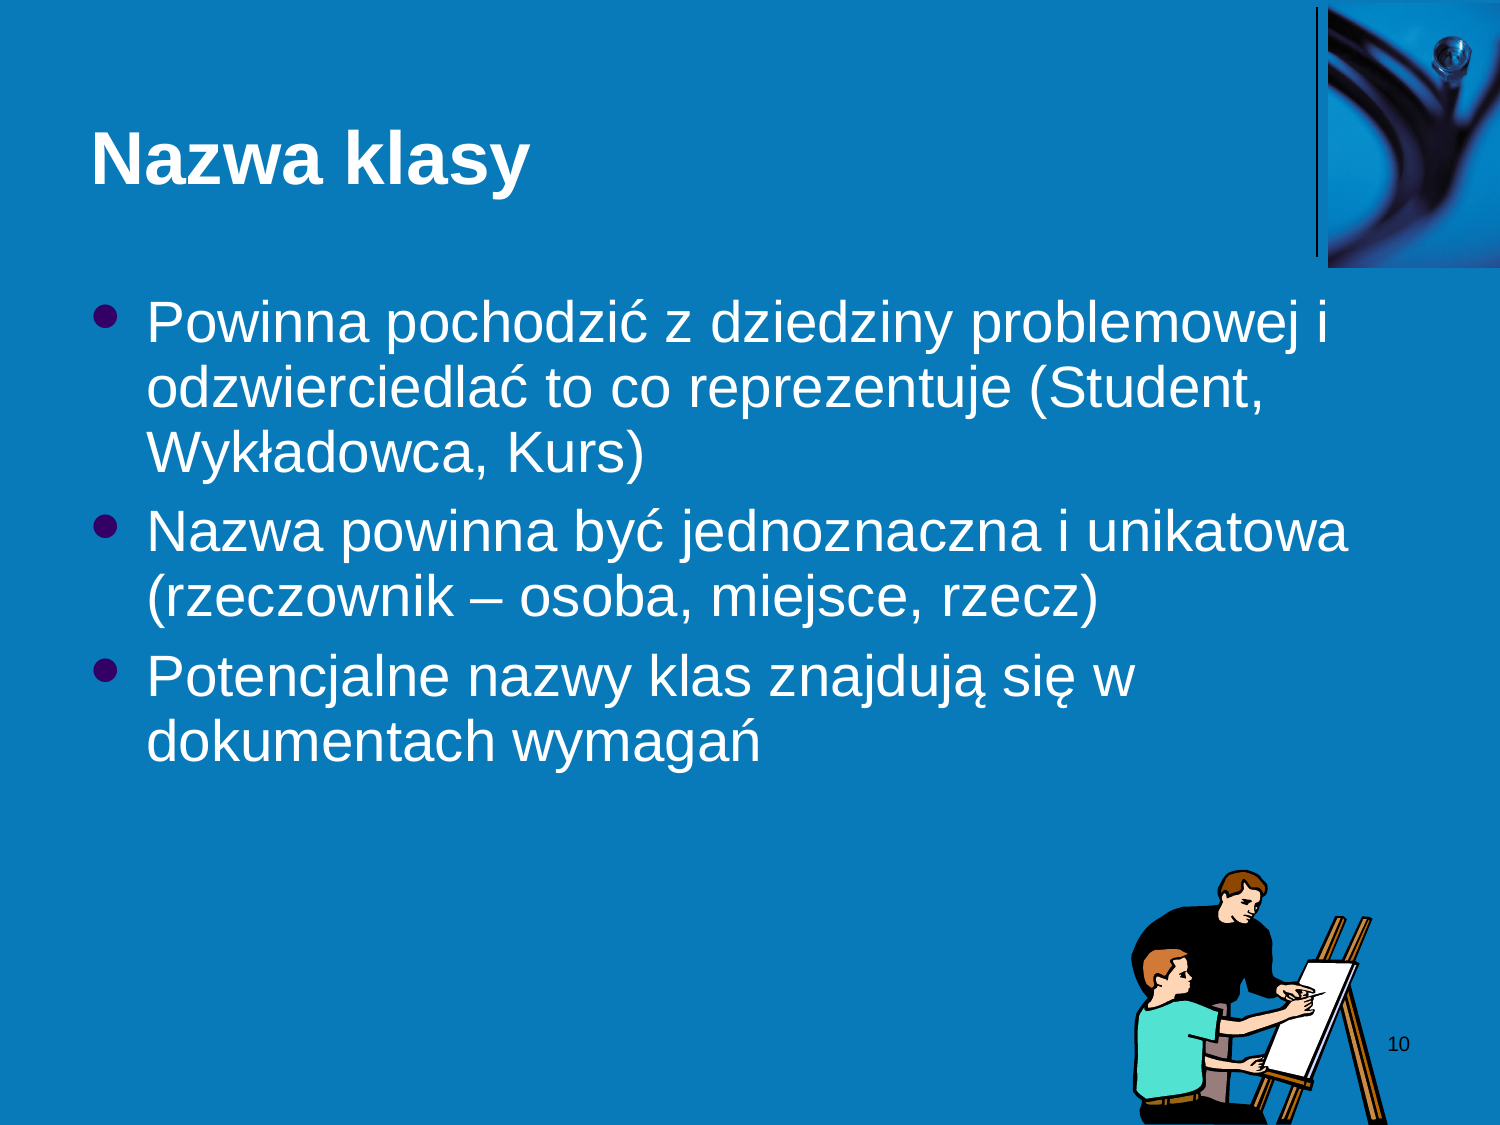

# Nazwa klasy
Powinna pochodzić z dziedziny problemowej i odzwierciedlać to co reprezentuje (Student, Wykładowca, Kurs)
Nazwa powinna być jednoznaczna i unikatowa (rzeczownik – osoba, miejsce, rzecz)
Potencjalne nazwy klas znajdują się w dokumentach wymagań
10